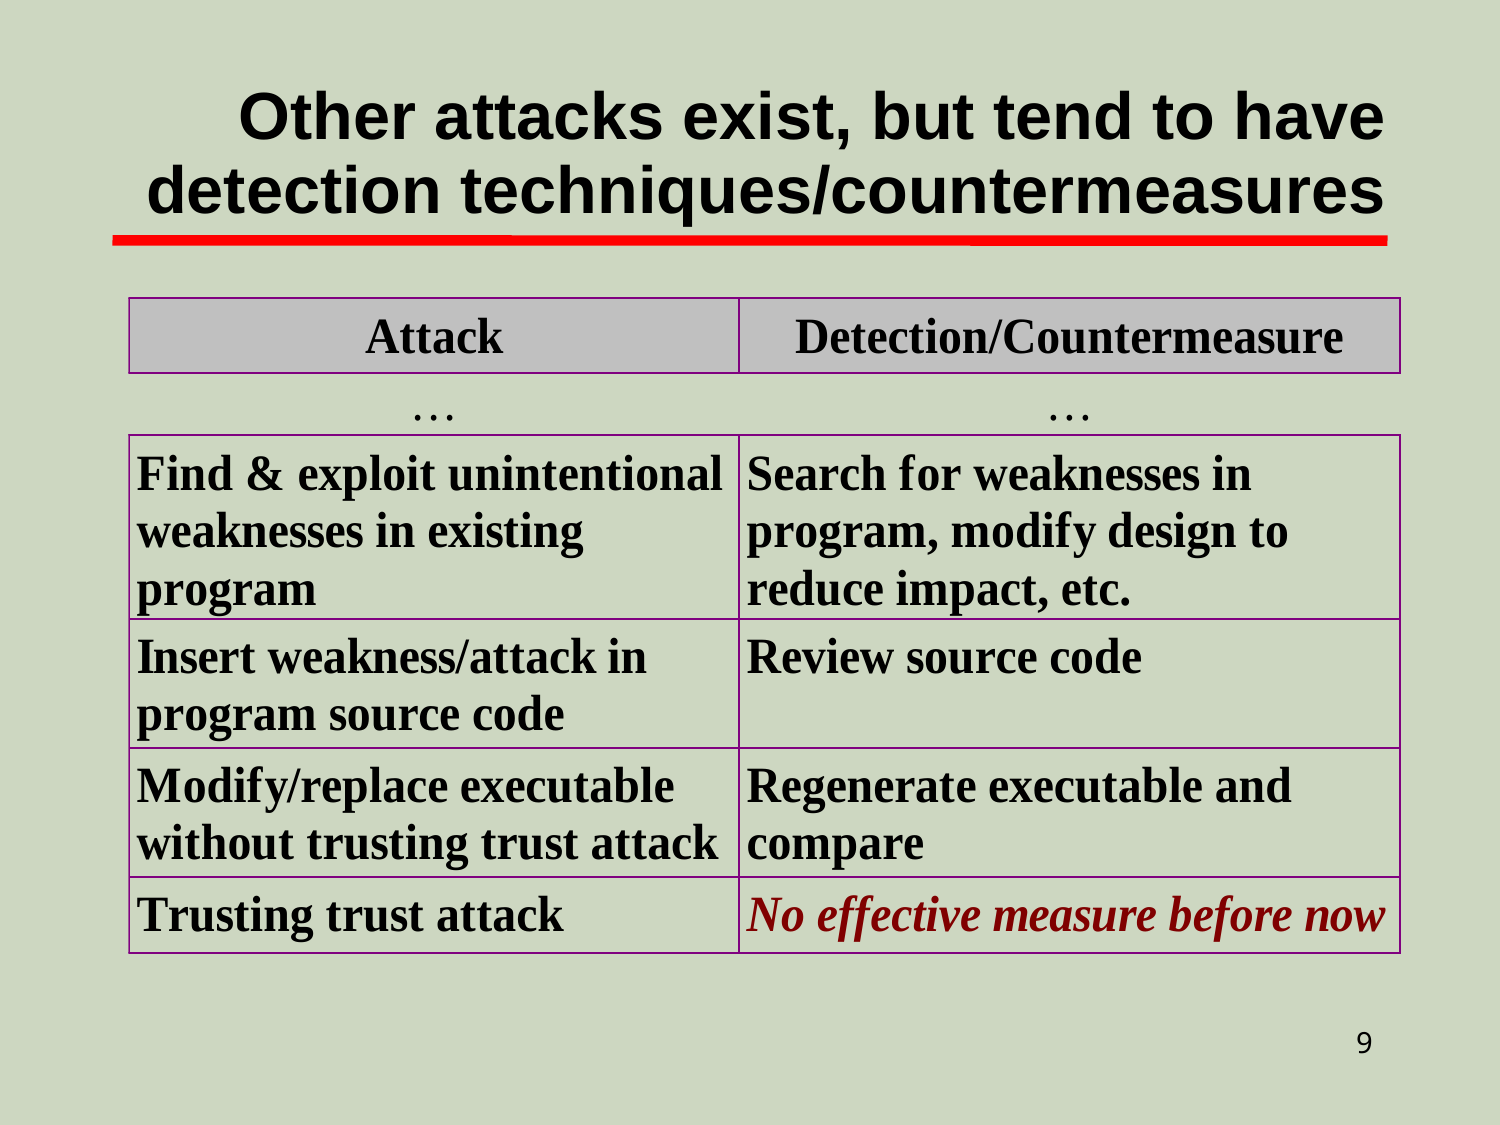

# Other attacks exist, but tend to have detection techniques/countermeasures